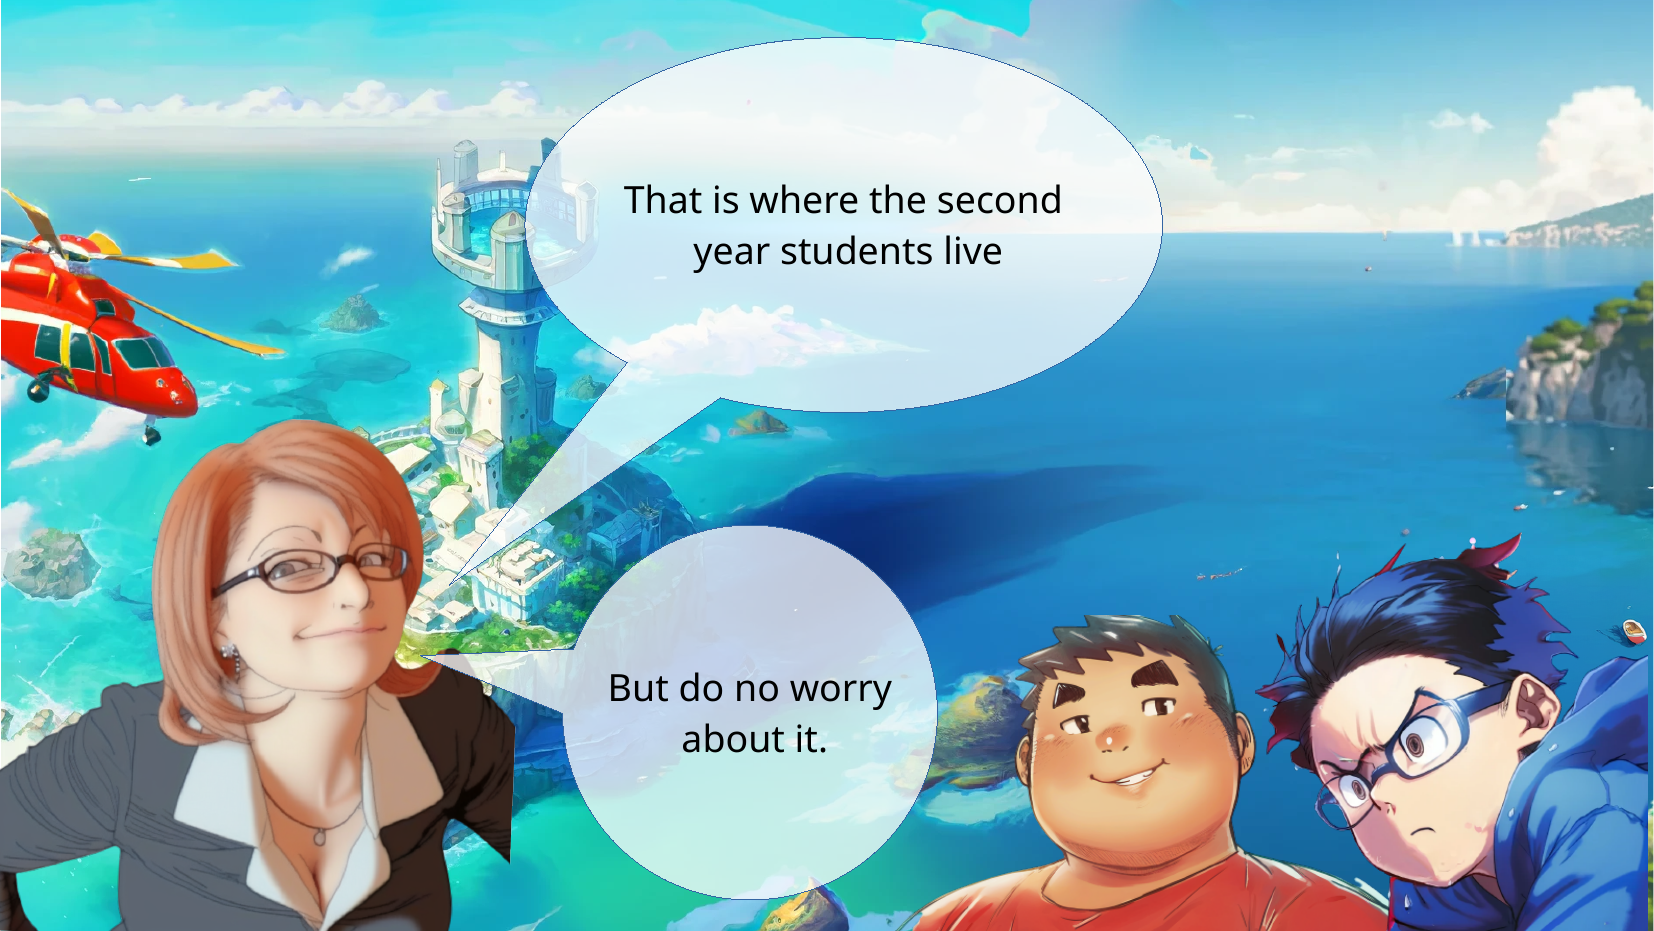

That is where the second
 year students live
But do no worry
 about it.